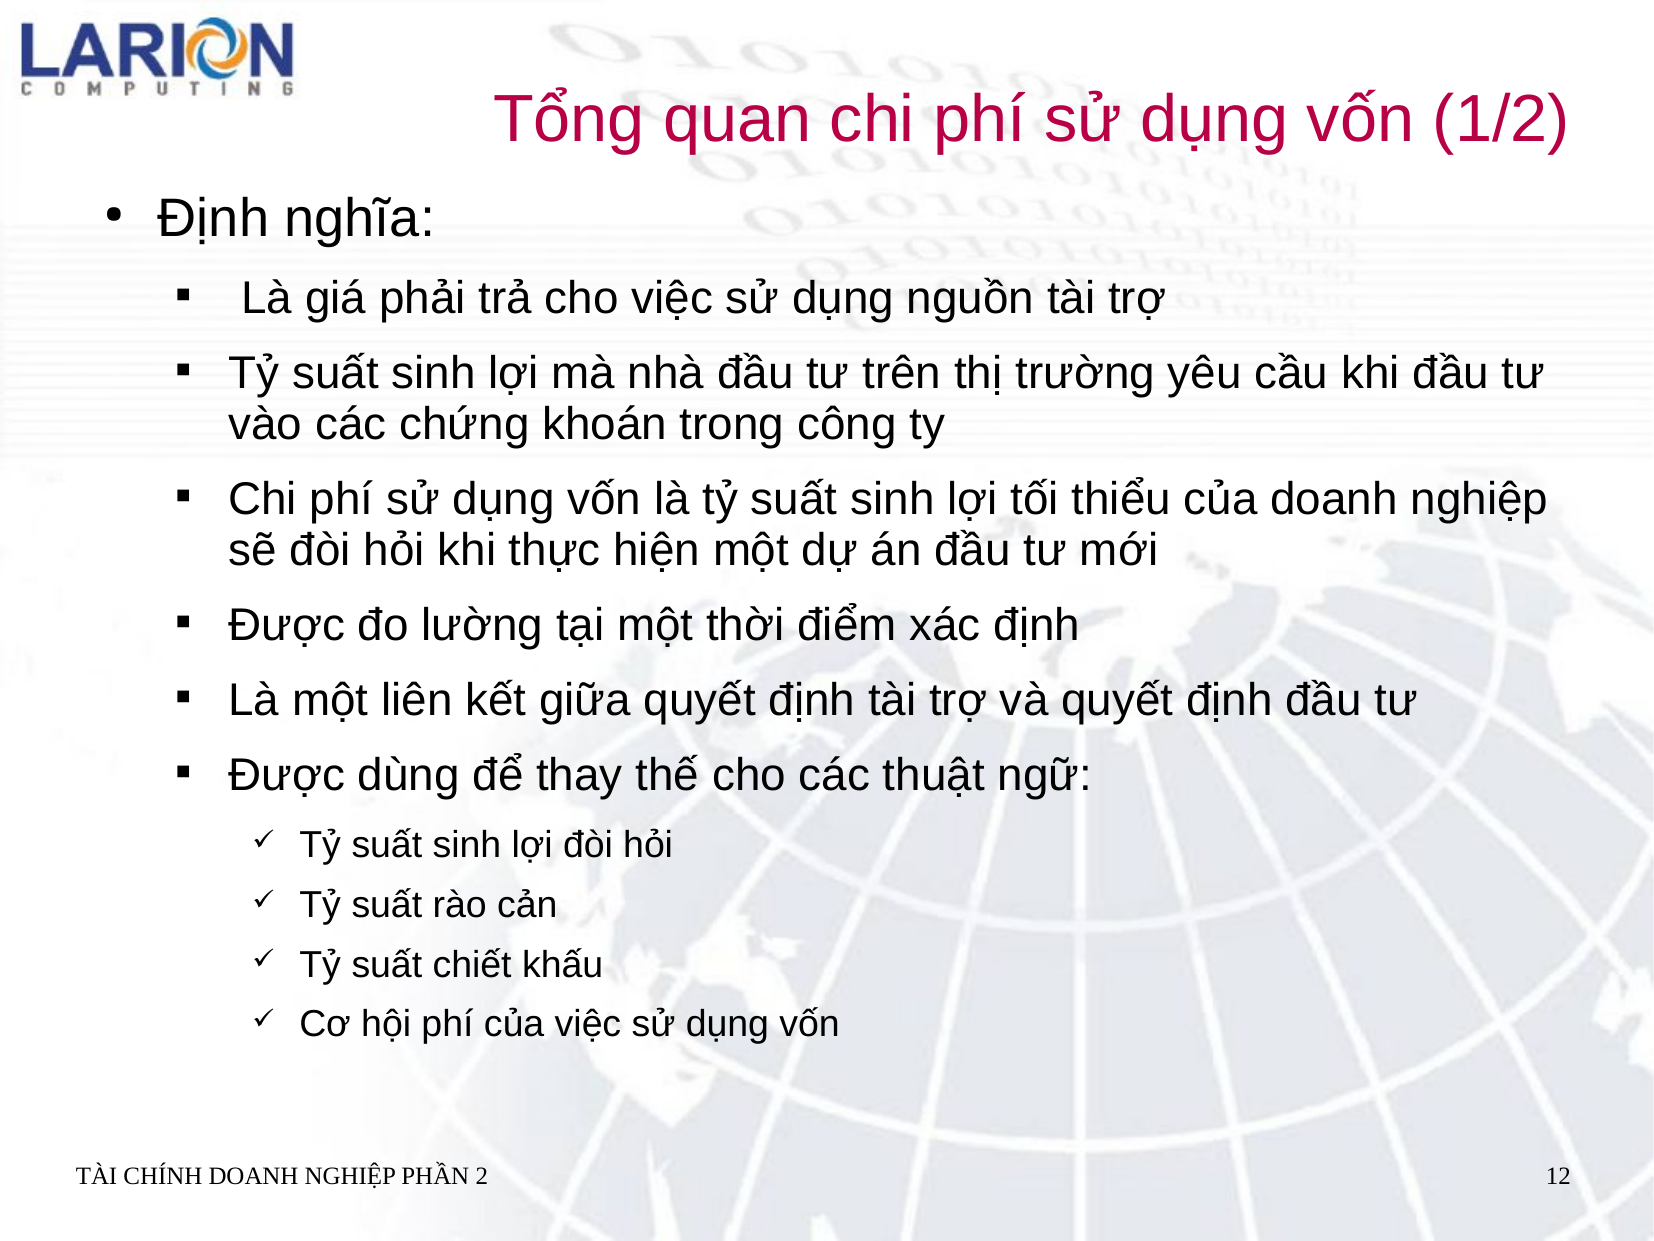

# Tổng quan chi phí sử dụng vốn (1/2)
Định nghĩa:
 Là giá phải trả cho việc sử dụng nguồn tài trợ
Tỷ suất sinh lợi mà nhà đầu tư trên thị trường yêu cầu khi đầu tư vào các chứng khoán trong công ty
Chi phí sử dụng vốn là tỷ suất sinh lợi tối thiểu của doanh nghiệp sẽ đòi hỏi khi thực hiện một dự án đầu tư mới
Được đo lường tại một thời điểm xác định
Là một liên kết giữa quyết định tài trợ và quyết định đầu tư
Được dùng để thay thế cho các thuật ngữ:
Tỷ suất sinh lợi đòi hỏi
Tỷ suất rào cản
Tỷ suất chiết khấu
Cơ hội phí của việc sử dụng vốn
TÀI CHÍNH DOANH NGHIỆP PHẦN 2
12